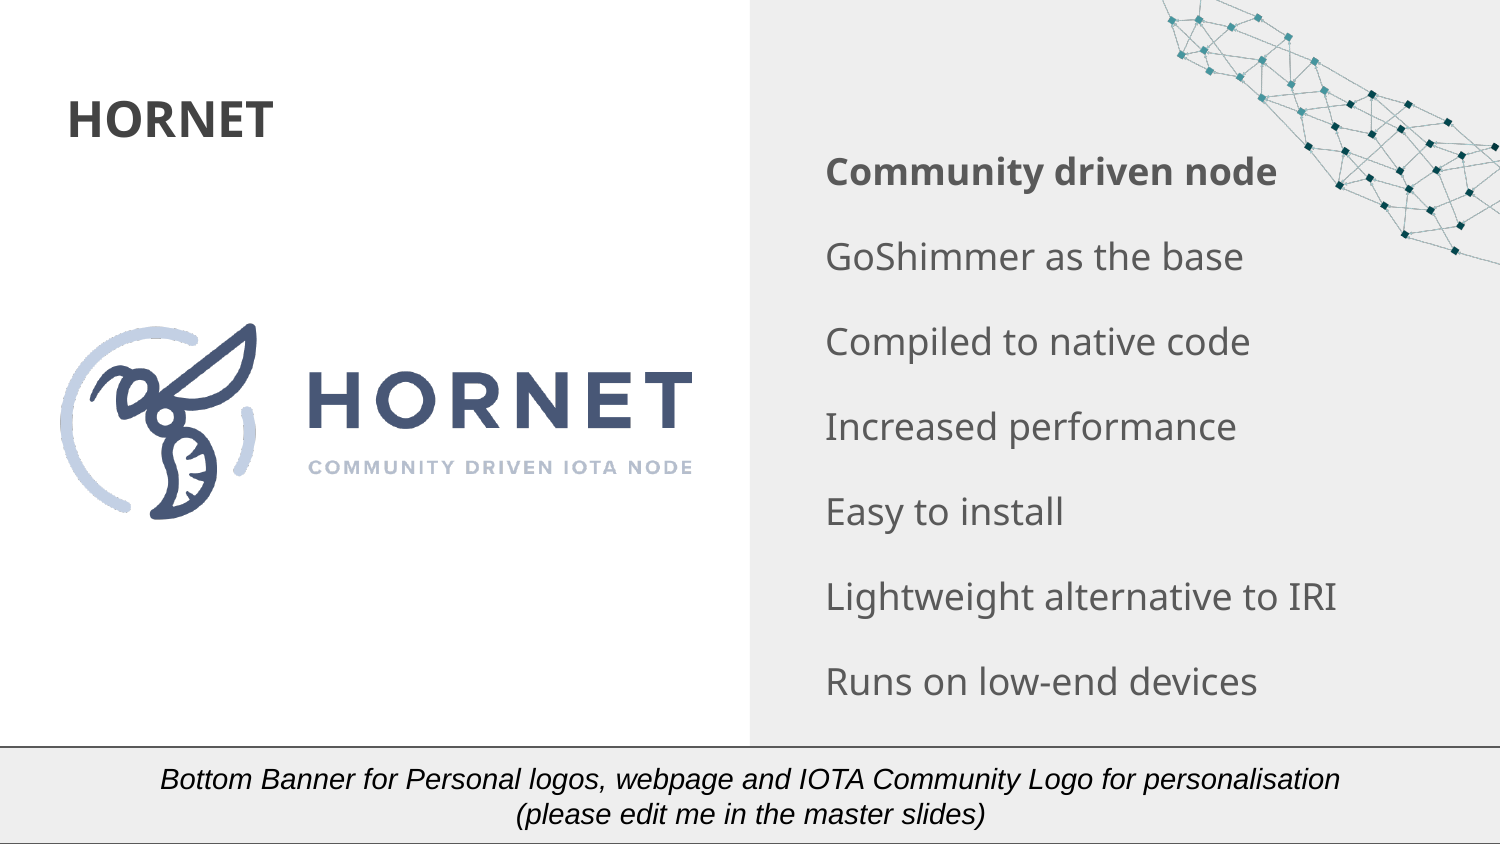

HORNET
# Community driven node
GoShimmer as the base
Compiled to native code
Increased performance
Easy to install
Lightweight alternative to IRI
Runs on low-end devices